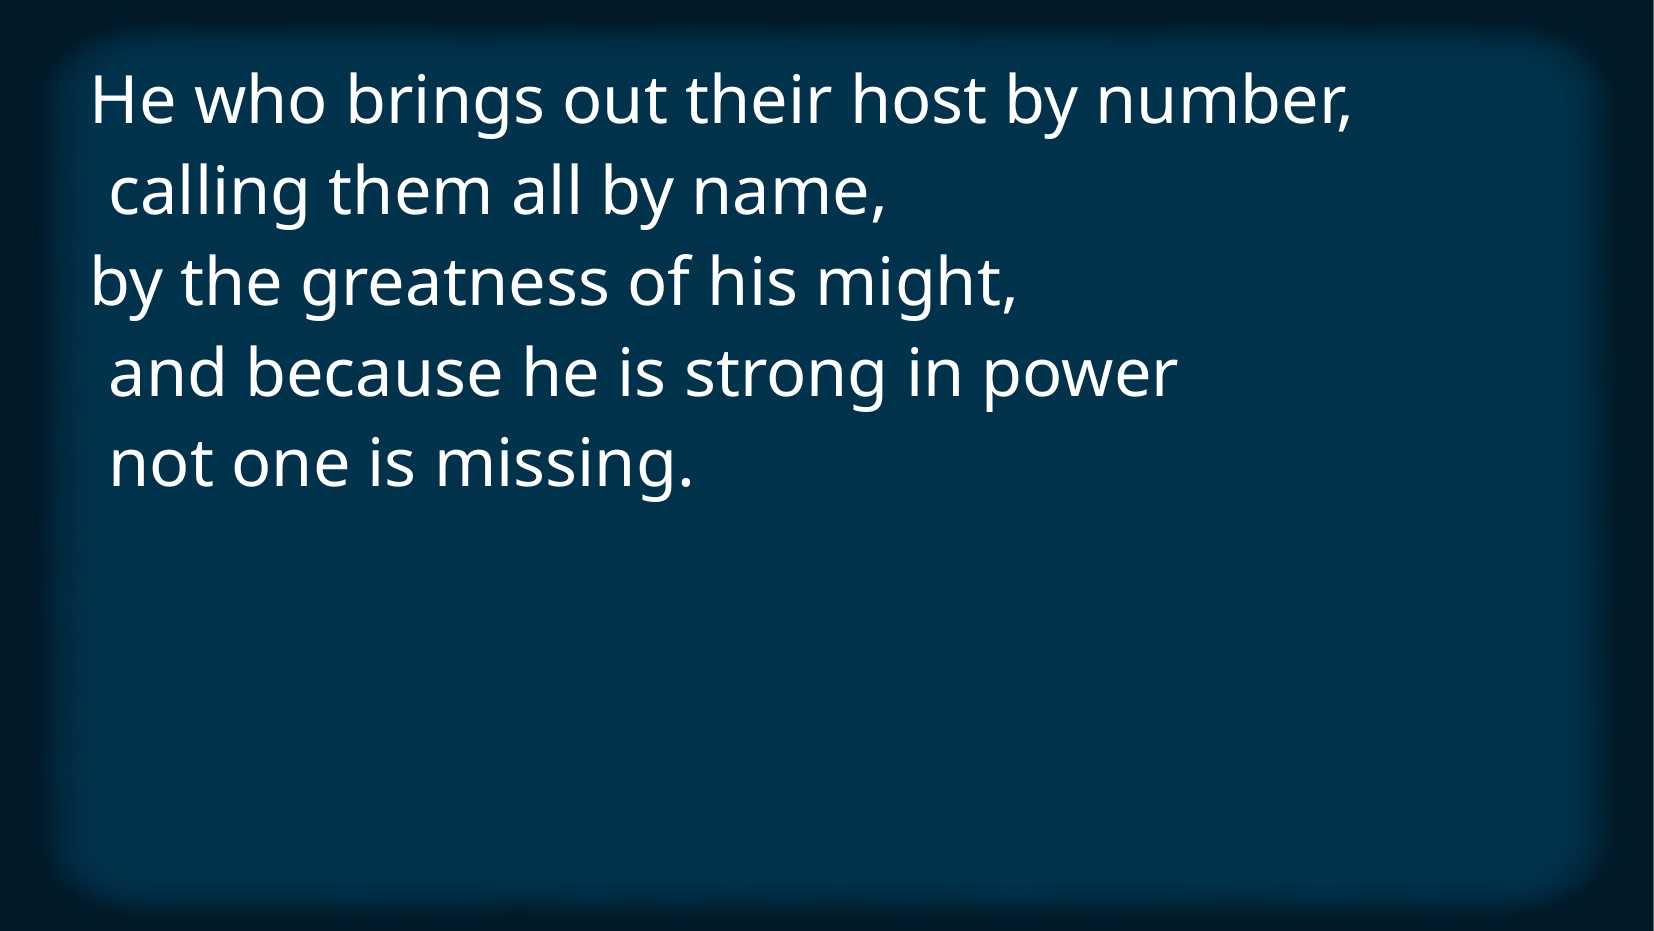

He who brings out their host by number,
calling them all by name,
by the greatness of his might,
and because he is strong in power
not one is missing.